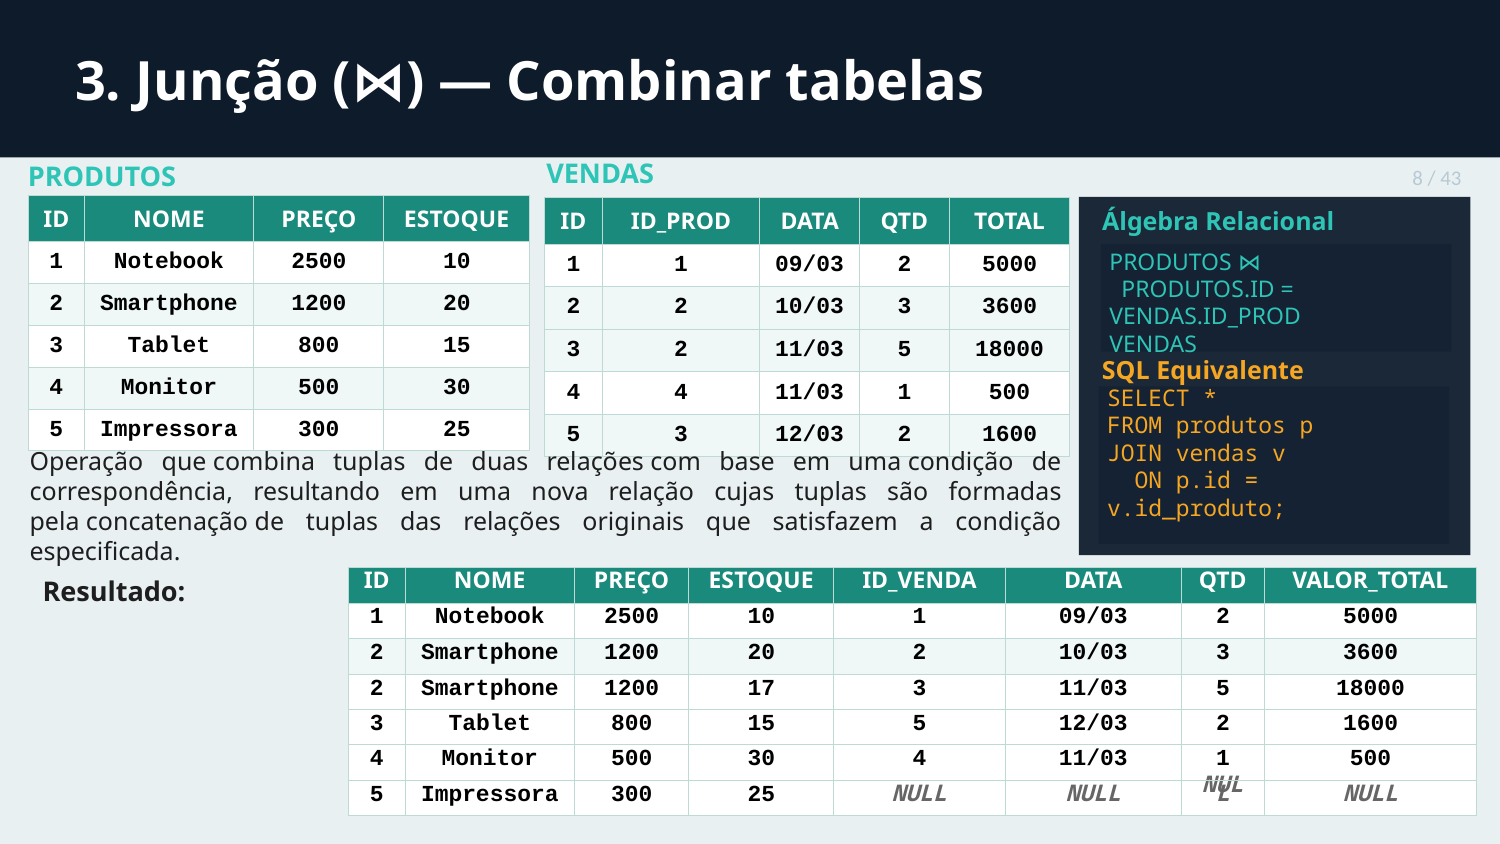

3. Junção (⋈) — Combinar tabelas
VENDAS
8 / 43
PRODUTOS
| ID | NOME | PREÇO | ESTOQUE |
| --- | --- | --- | --- |
| 1 | Notebook | 2500 | 10 |
| 2 | Smartphone | 1200 | 20 |
| 3 | Tablet | 800 | 15 |
| 4 | Monitor | 500 | 30 |
| 5 | Impressora | 300 | 25 |
Álgebra Relacional
| ID | ID\_PROD | DATA | QTD | TOTAL |
| --- | --- | --- | --- | --- |
| 1 | 1 | 09/03 | 2 | 5000 |
| 2 | 2 | 10/03 | 3 | 3600 |
| 3 | 2 | 11/03 | 5 | 18000 |
| 4 | 4 | 11/03 | 1 | 500 |
| 5 | 3 | 12/03 | 2 | 1600 |
PRODUTOS ⋈
 PRODUTOS.ID = VENDAS.ID_PROD
VENDAS
SQL Equivalente
SELECT *
FROM produtos p
JOIN vendas v
 ON p.id = v.id_produto;
Operação que combina tuplas de duas relações com base em uma condição de correspondência, resultando em uma nova relação cujas tuplas são formadas pela concatenação de tuplas das relações originais que satisfazem a condição especificada.
Resultado:
| ID | NOME | PREÇO | ESTOQUE | ID\_VENDA | DATA | QTD | VALOR\_TOTAL |
| --- | --- | --- | --- | --- | --- | --- | --- |
| 1 | Notebook | 2500 | 10 | 1 | 09/03 | 2 | 5000 |
| 2 | Smartphone | 1200 | 20 | 2 | 10/03 | 3 | 3600 |
| 2 | Smartphone | 1200 | 17 | 3 | 11/03 | 5 | 18000 |
| 3 | Tablet | 800 | 15 | 5 | 12/03 | 2 | 1600 |
| 4 | Monitor | 500 | 30 | 4 | 11/03 | 1 | 500 |
| 5 | Impressora | 300 | 25 | NULL | NULL | NULL | NULL |